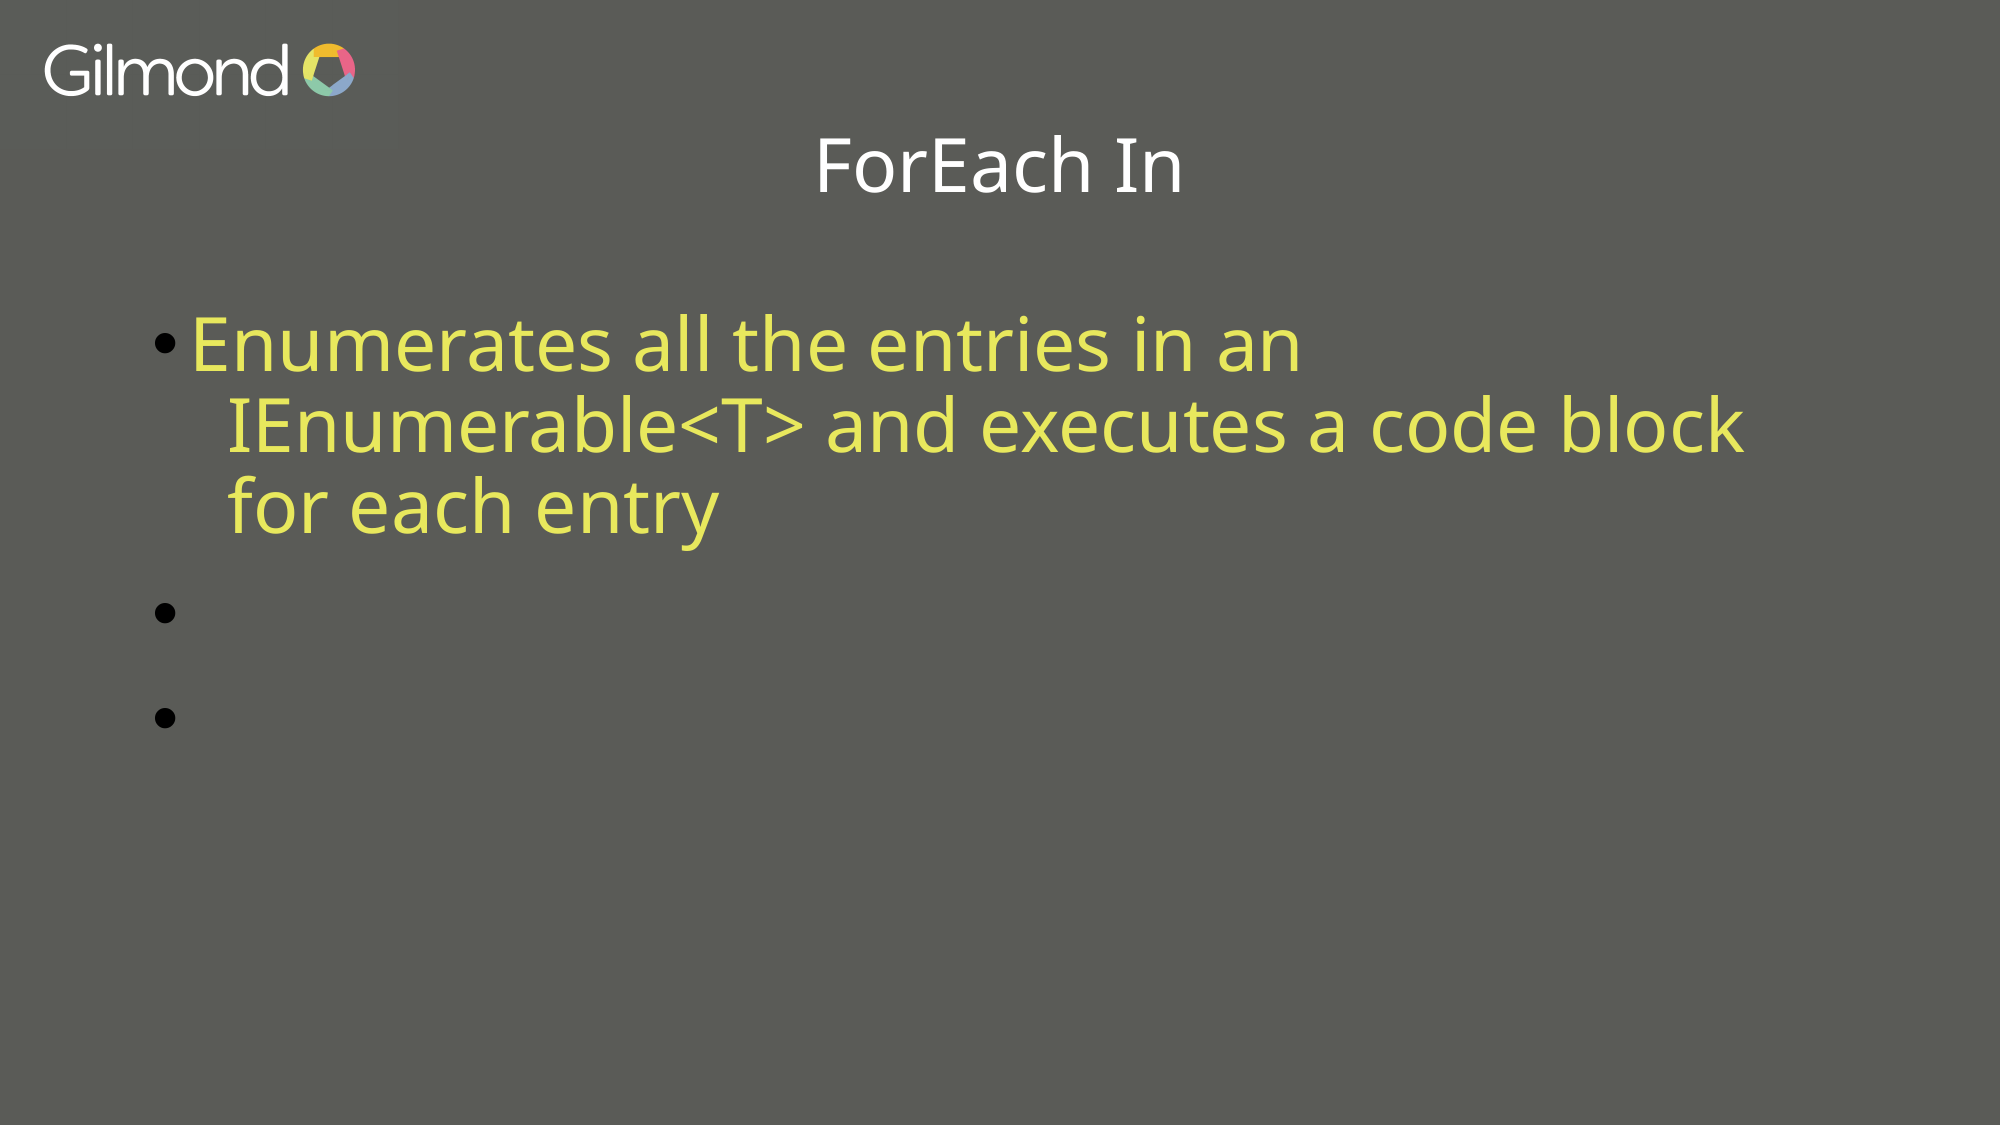

# ForEach In
Enumerates all the entries in an IEnumerable<T> and executes a code block for each entry